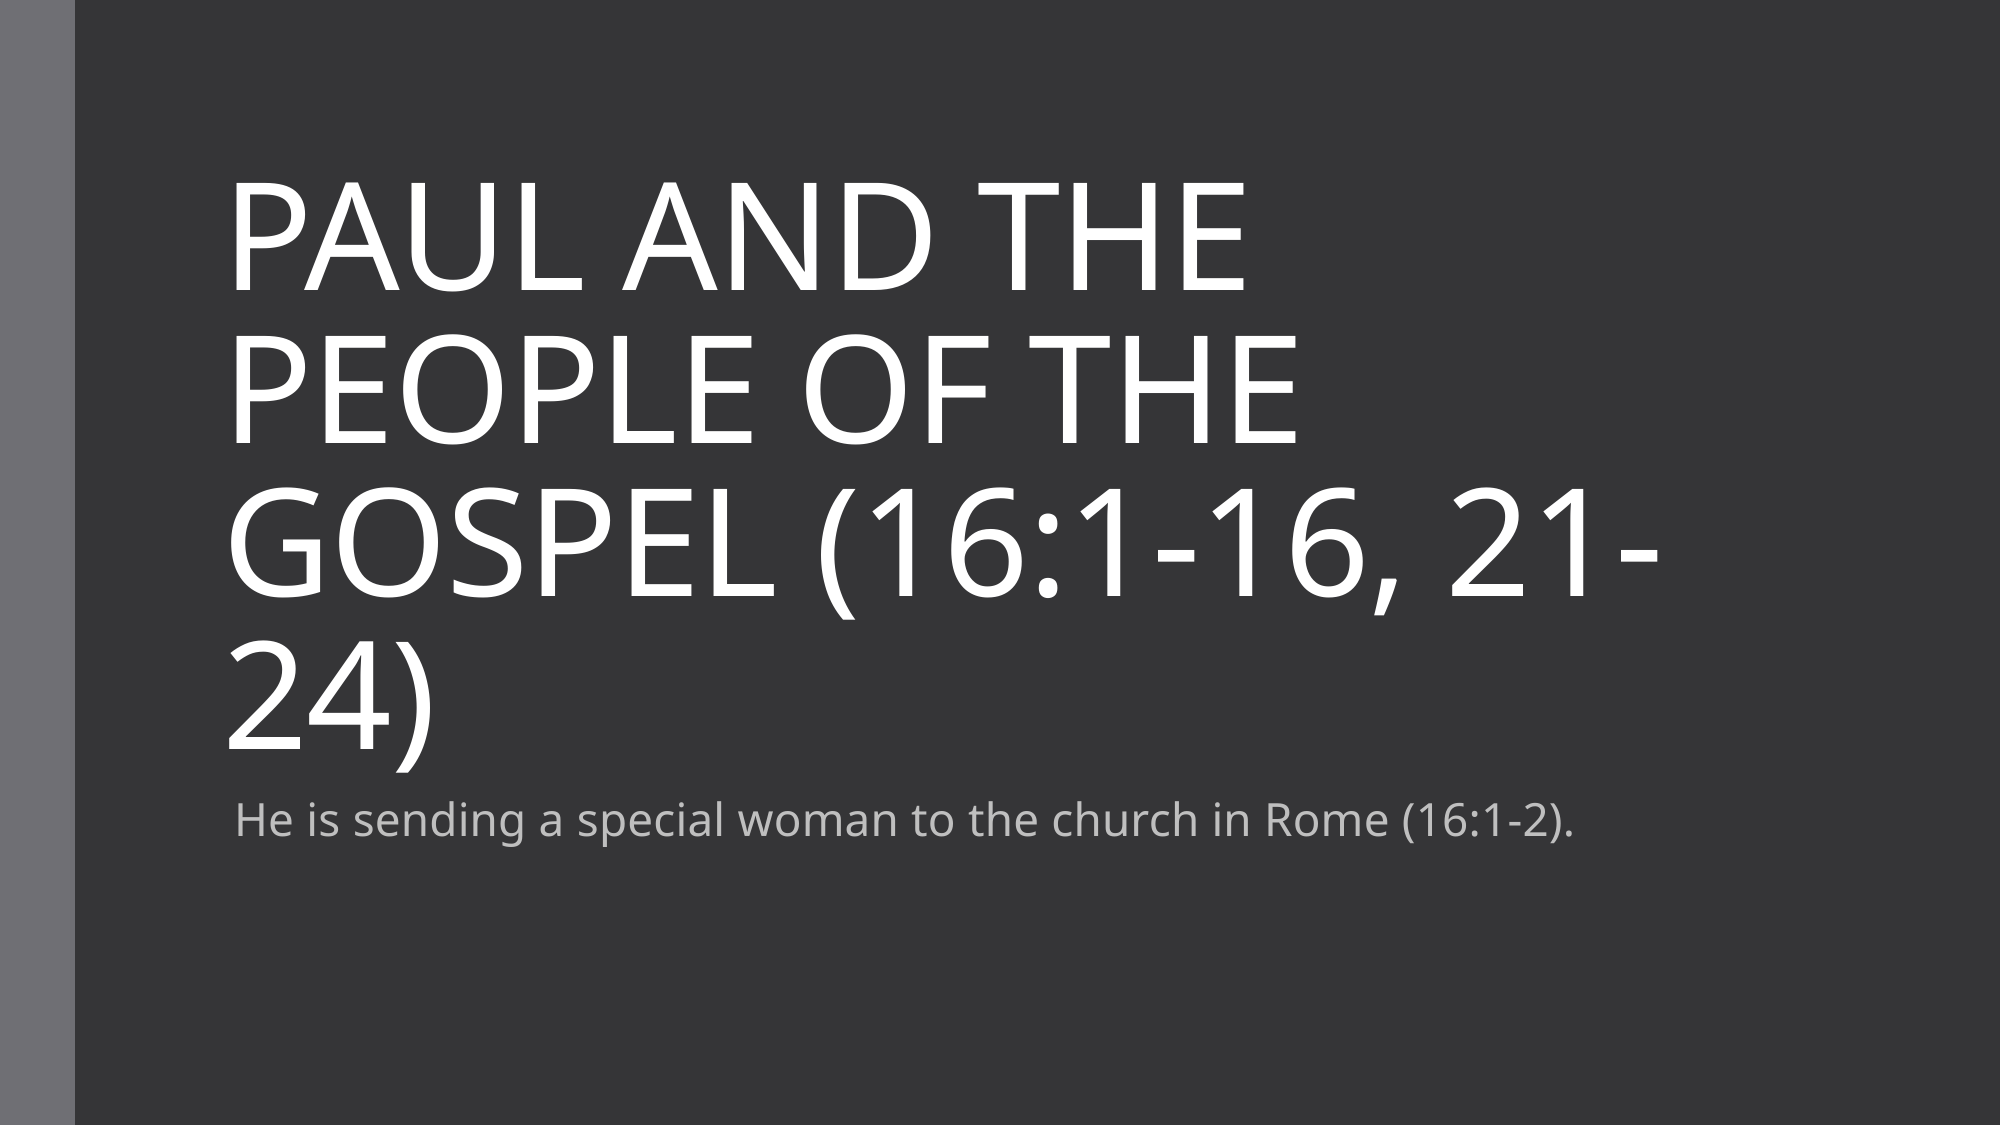

# PAUL AND THE PEOPLE OF THE GOSPEL (16:1-16, 21-24)
 He is sending a special woman to the church in Rome (16:1-2).